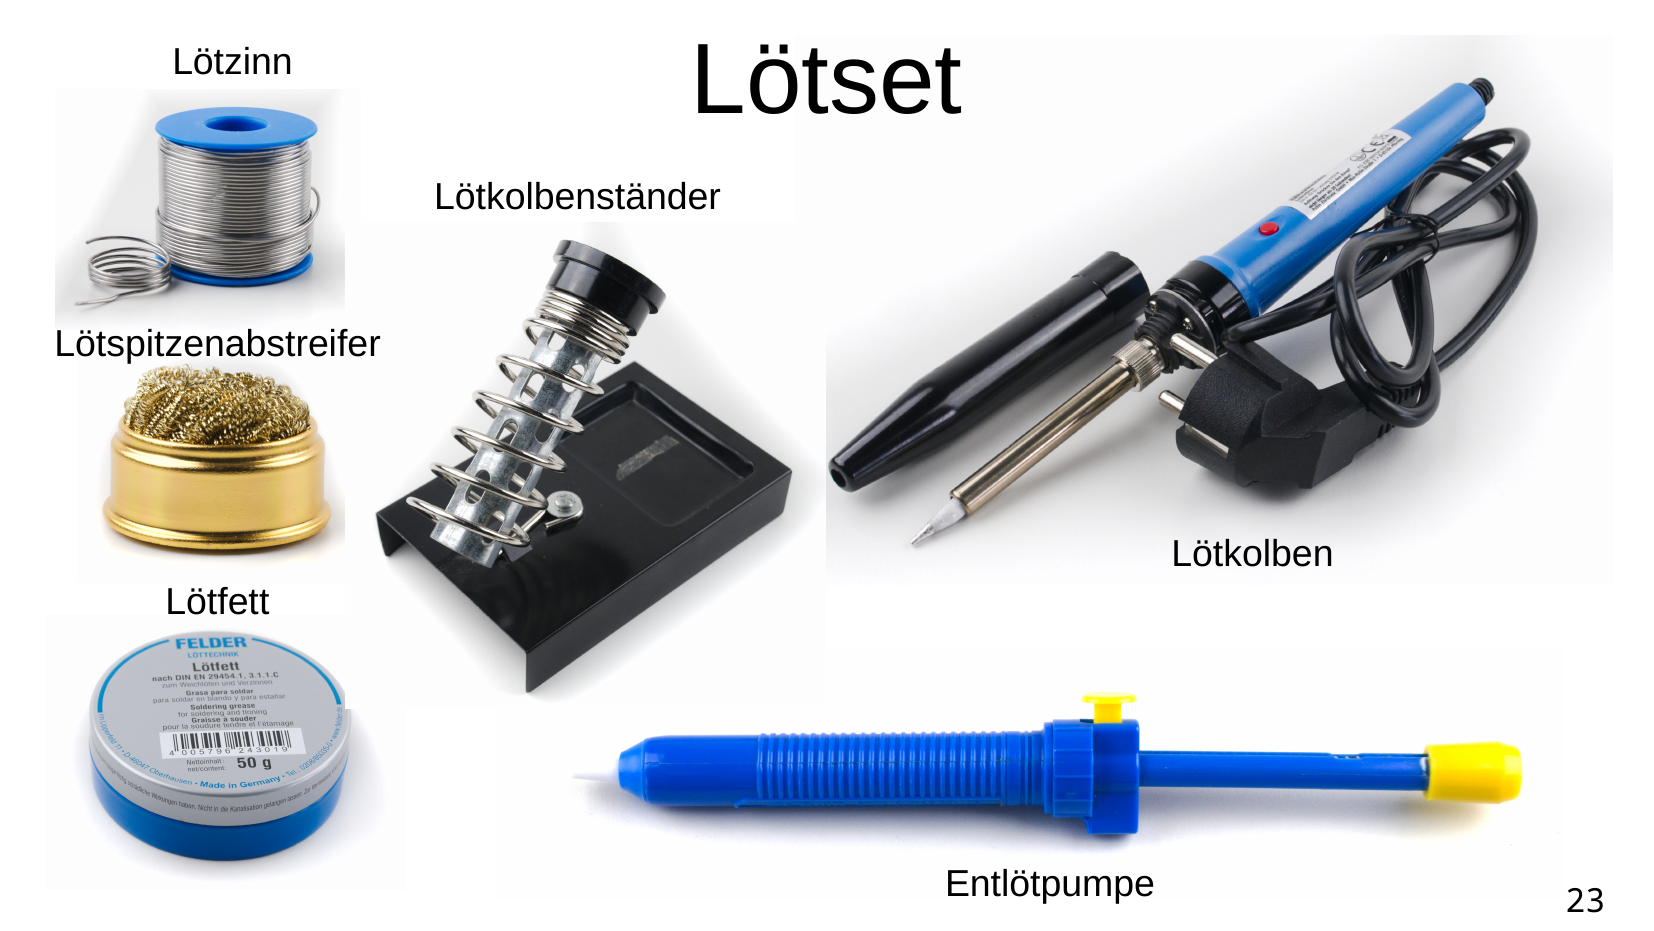

# Lötset
Lötzinn
Lötkolbenständer
Lötspitzenabstreifer
Lötkolben
Lötfett
Entlötpumpe